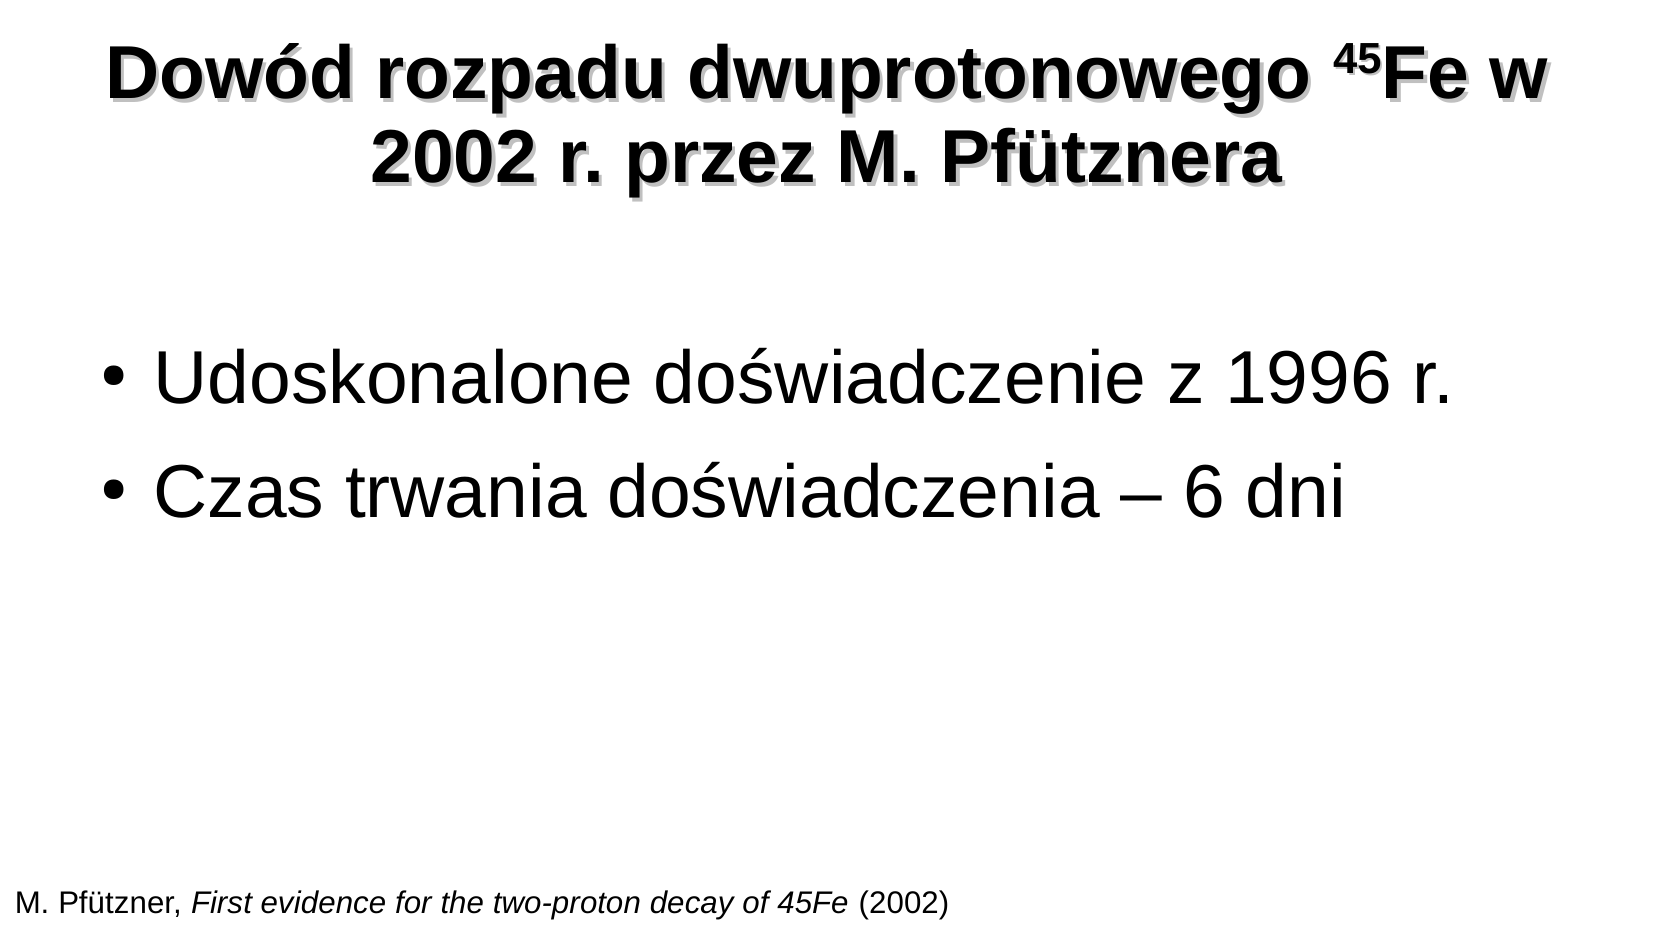

# Dowód rozpadu dwuprotonowego 45Fe w 2002 r. przez M. Pfütznera
Udoskonalone doświadczenie z 1996 r.
Czas trwania doświadczenia – 6 dni
M. Pfützner, First evidence for the two-proton decay of 45Fe (2002)